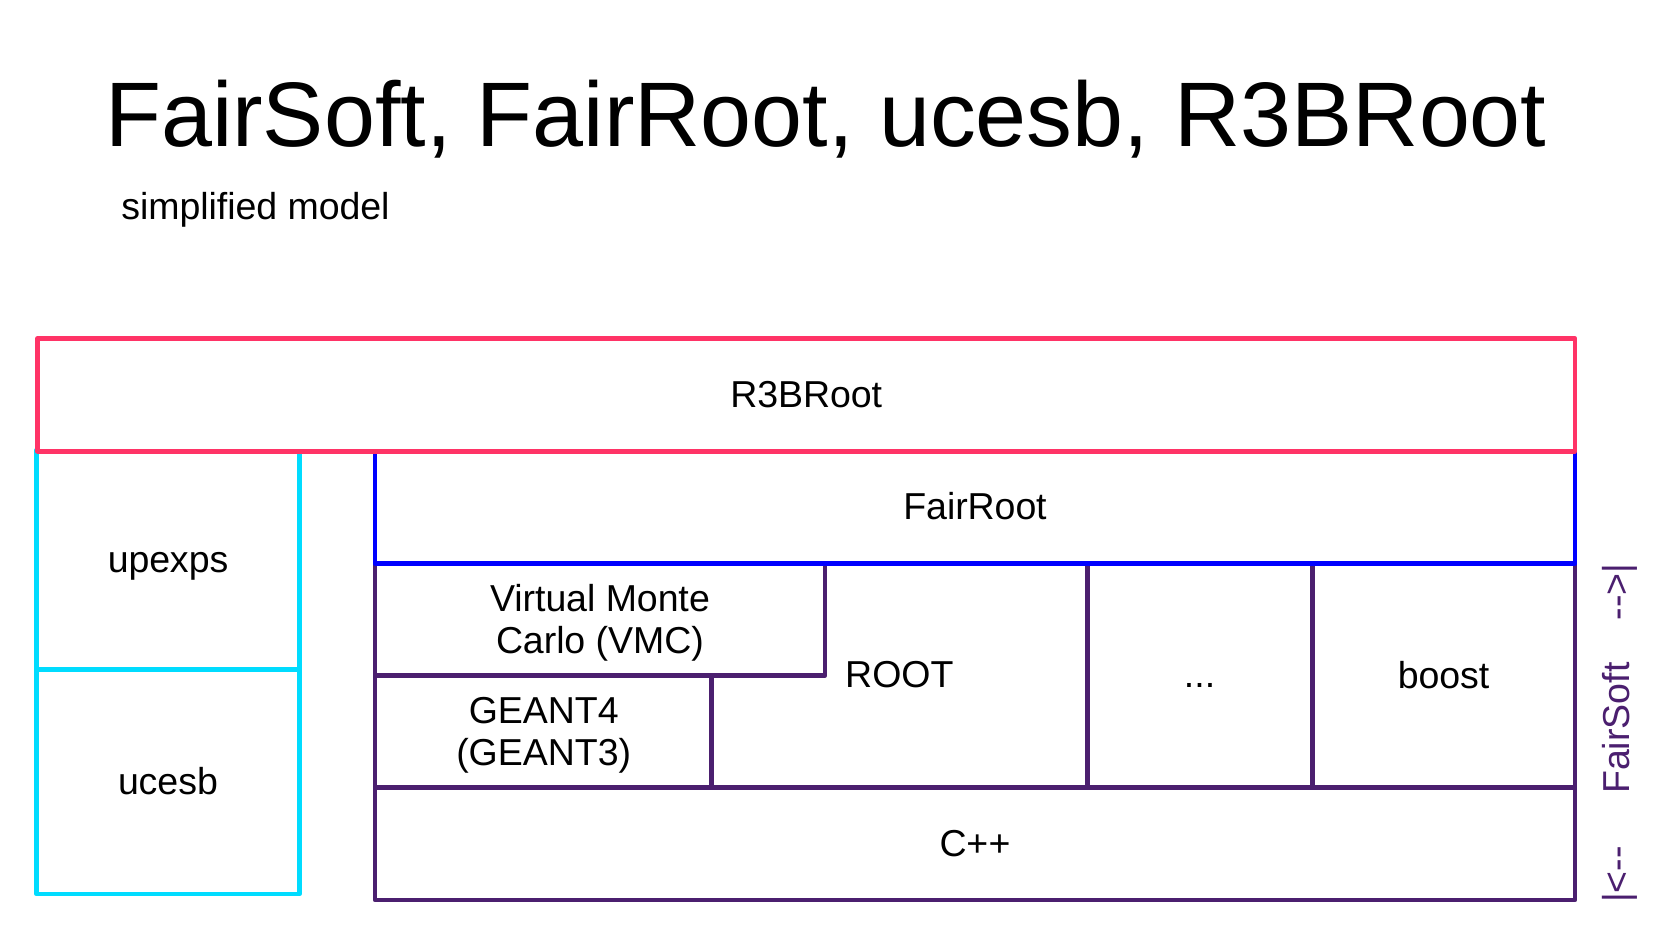

# FairSoft, FairRoot, ucesb, R3BRoot
simplified model
R3BRoot
upexps
FairRoot
ROOT
...
Virtual Monte
Carlo (VMC)
boost
ucesb
GEANT4
(GEANT3)
|<-- FairSoft -->|
C++